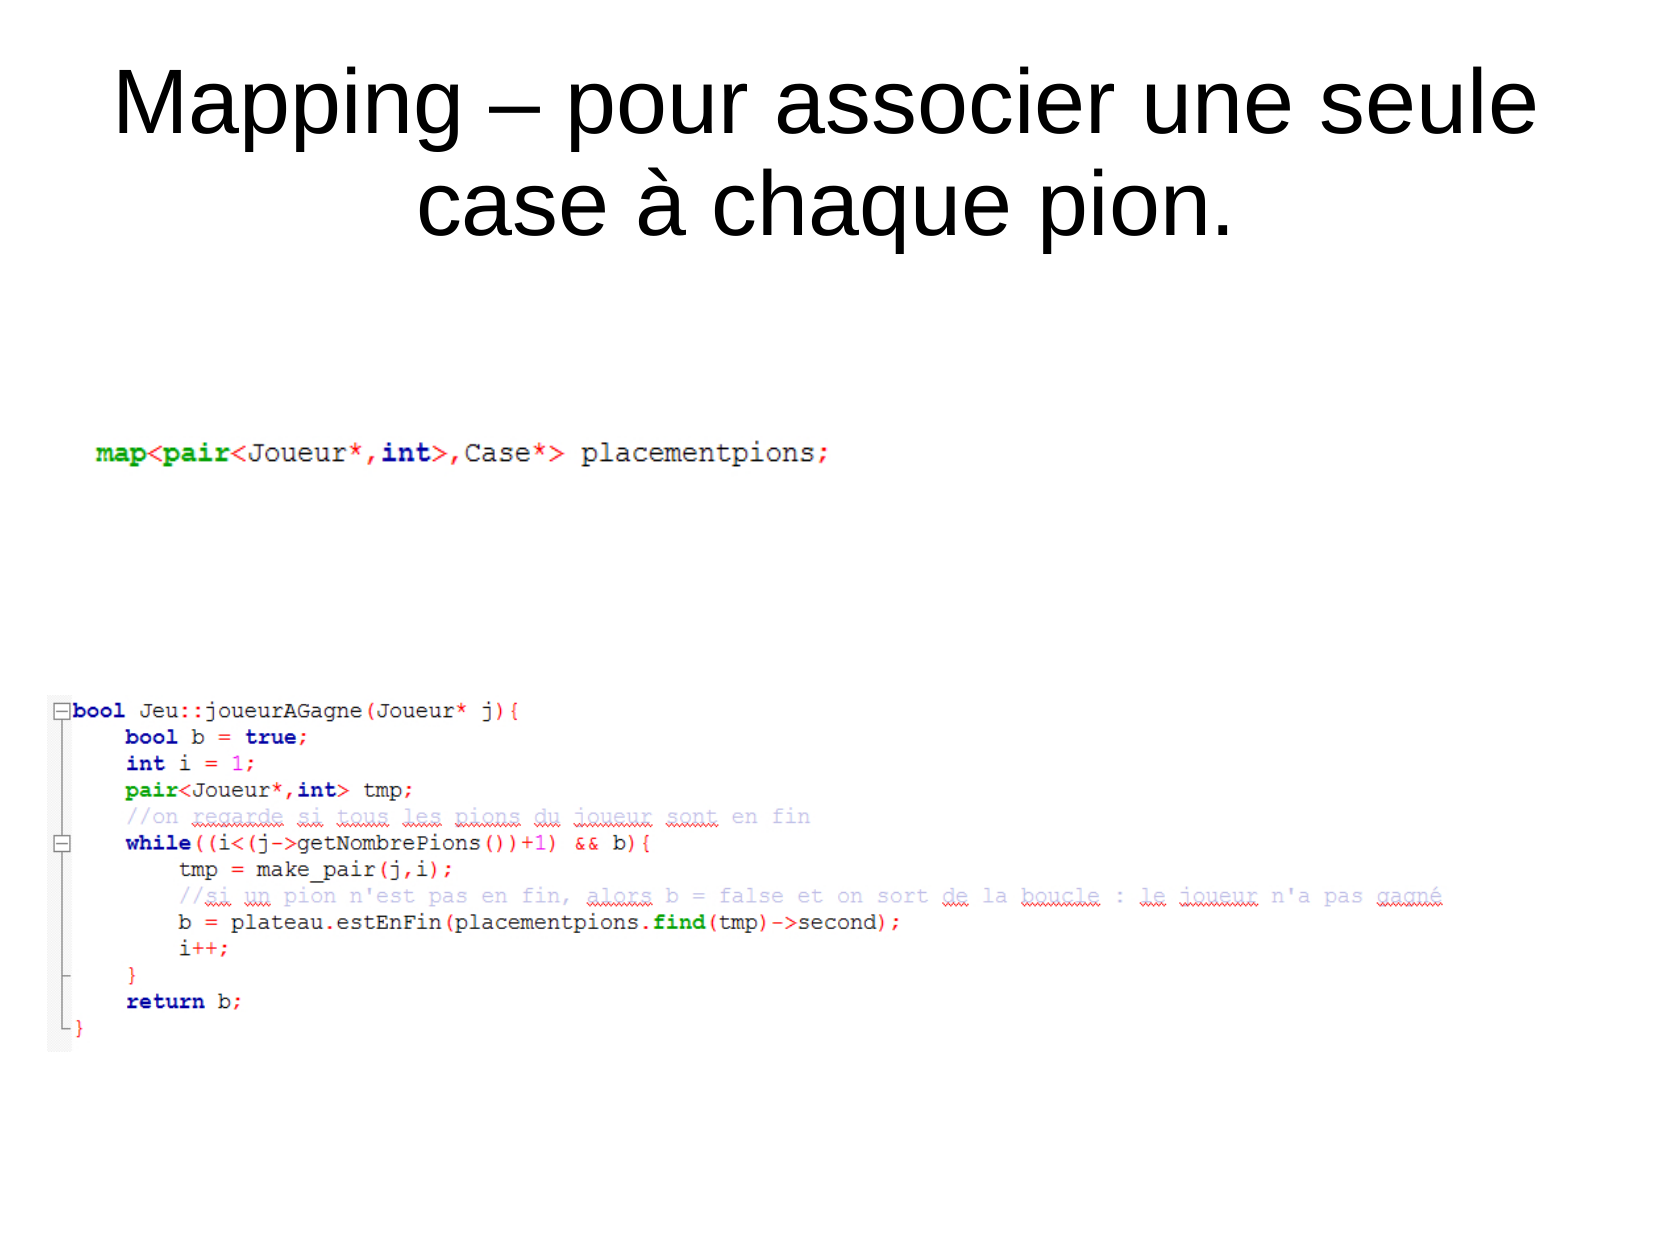

# Mapping – pour associer une seule case à chaque pion.